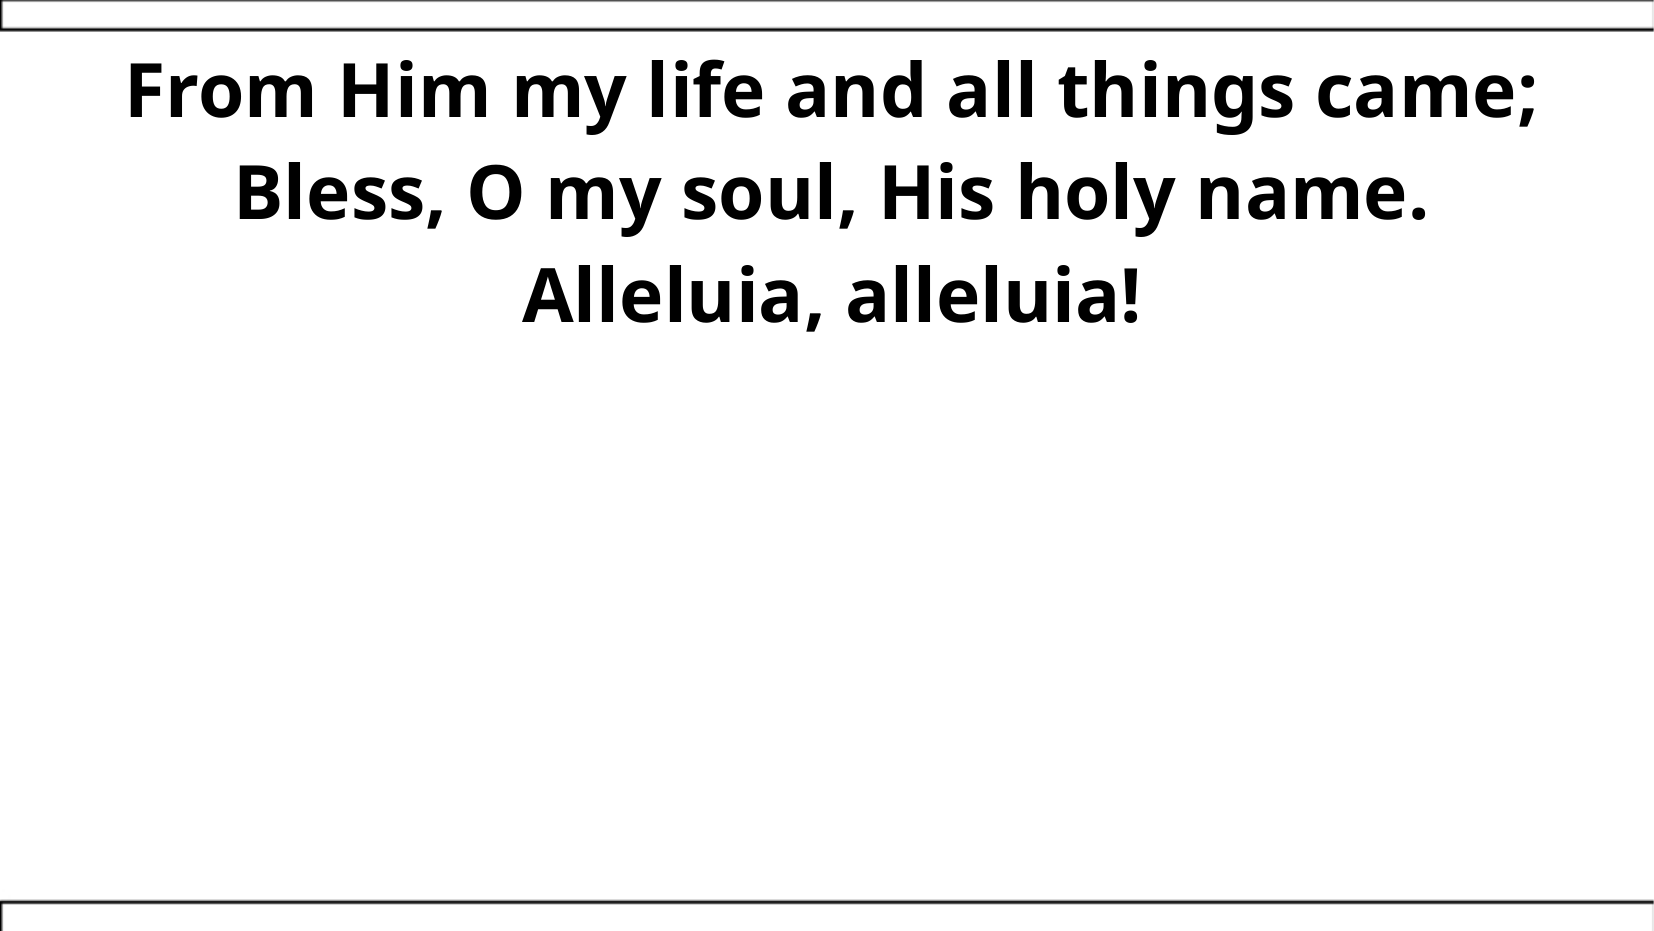

From Him my life and all things came;
Bless, O my soul, His holy name.
Alleluia, alleluia!